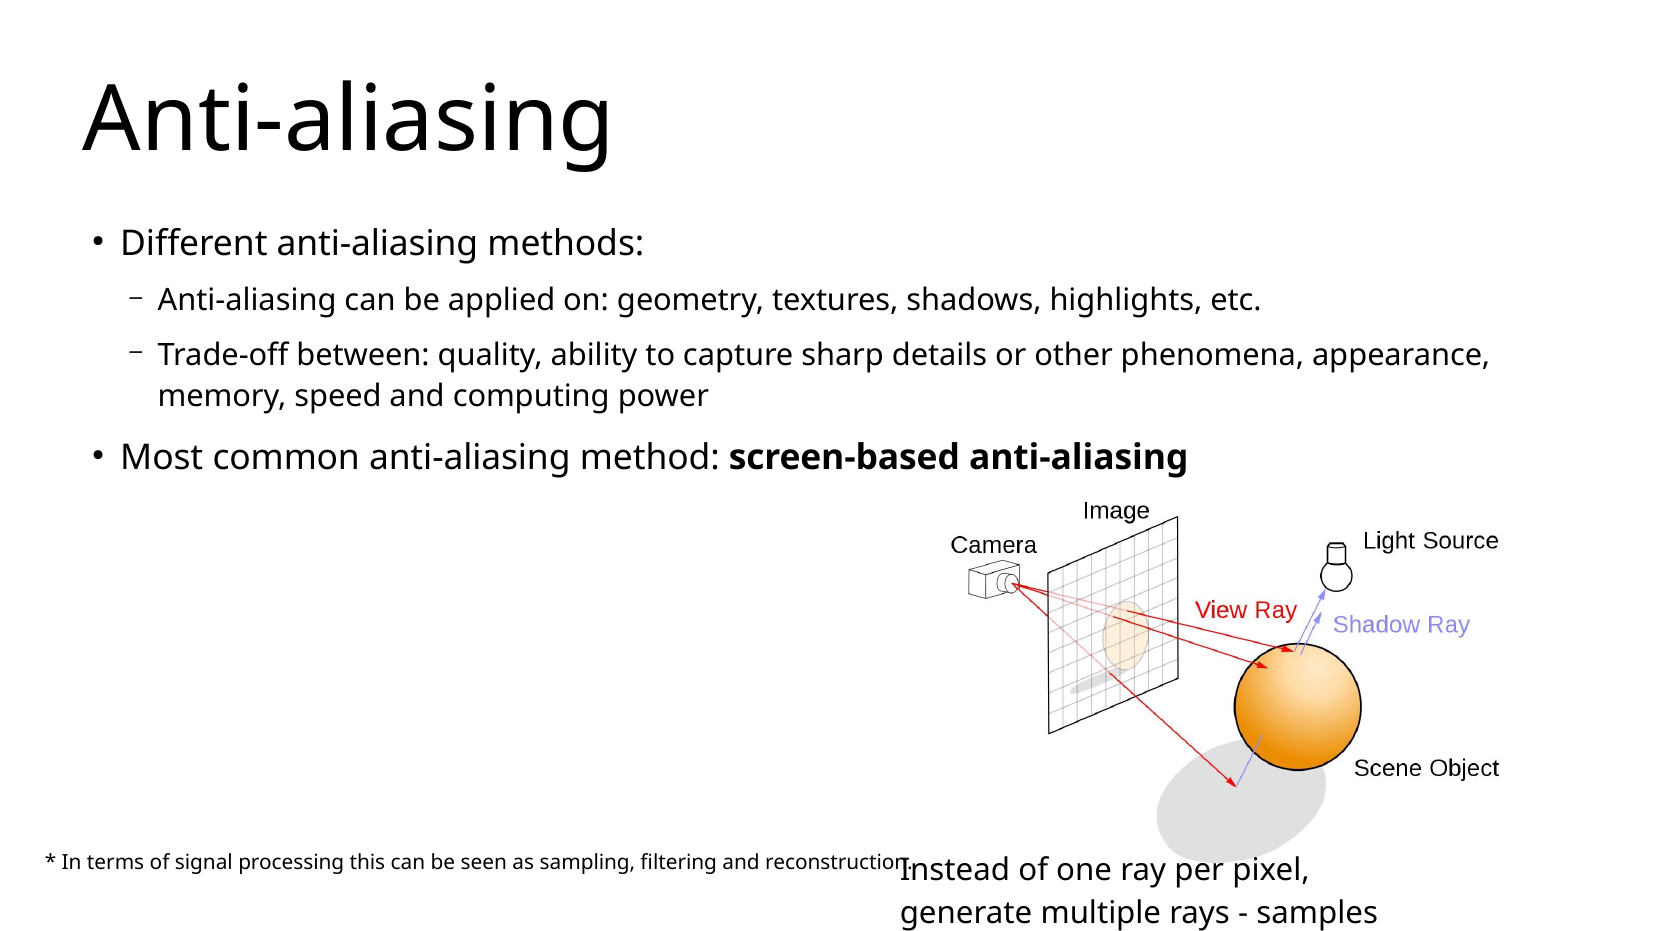

# Anti-aliasing
Different anti-aliasing methods:
Anti-aliasing can be applied on: geometry, textures, shadows, highlights, etc.
Trade-off between: quality, ability to capture sharp details or other phenomena, appearance, memory, speed and computing power
Most common anti-aliasing method: screen-based anti-aliasing
* In terms of signal processing this can be seen as sampling, filtering and reconstruction.
Instead of one ray per pixel, generate multiple rays - samples